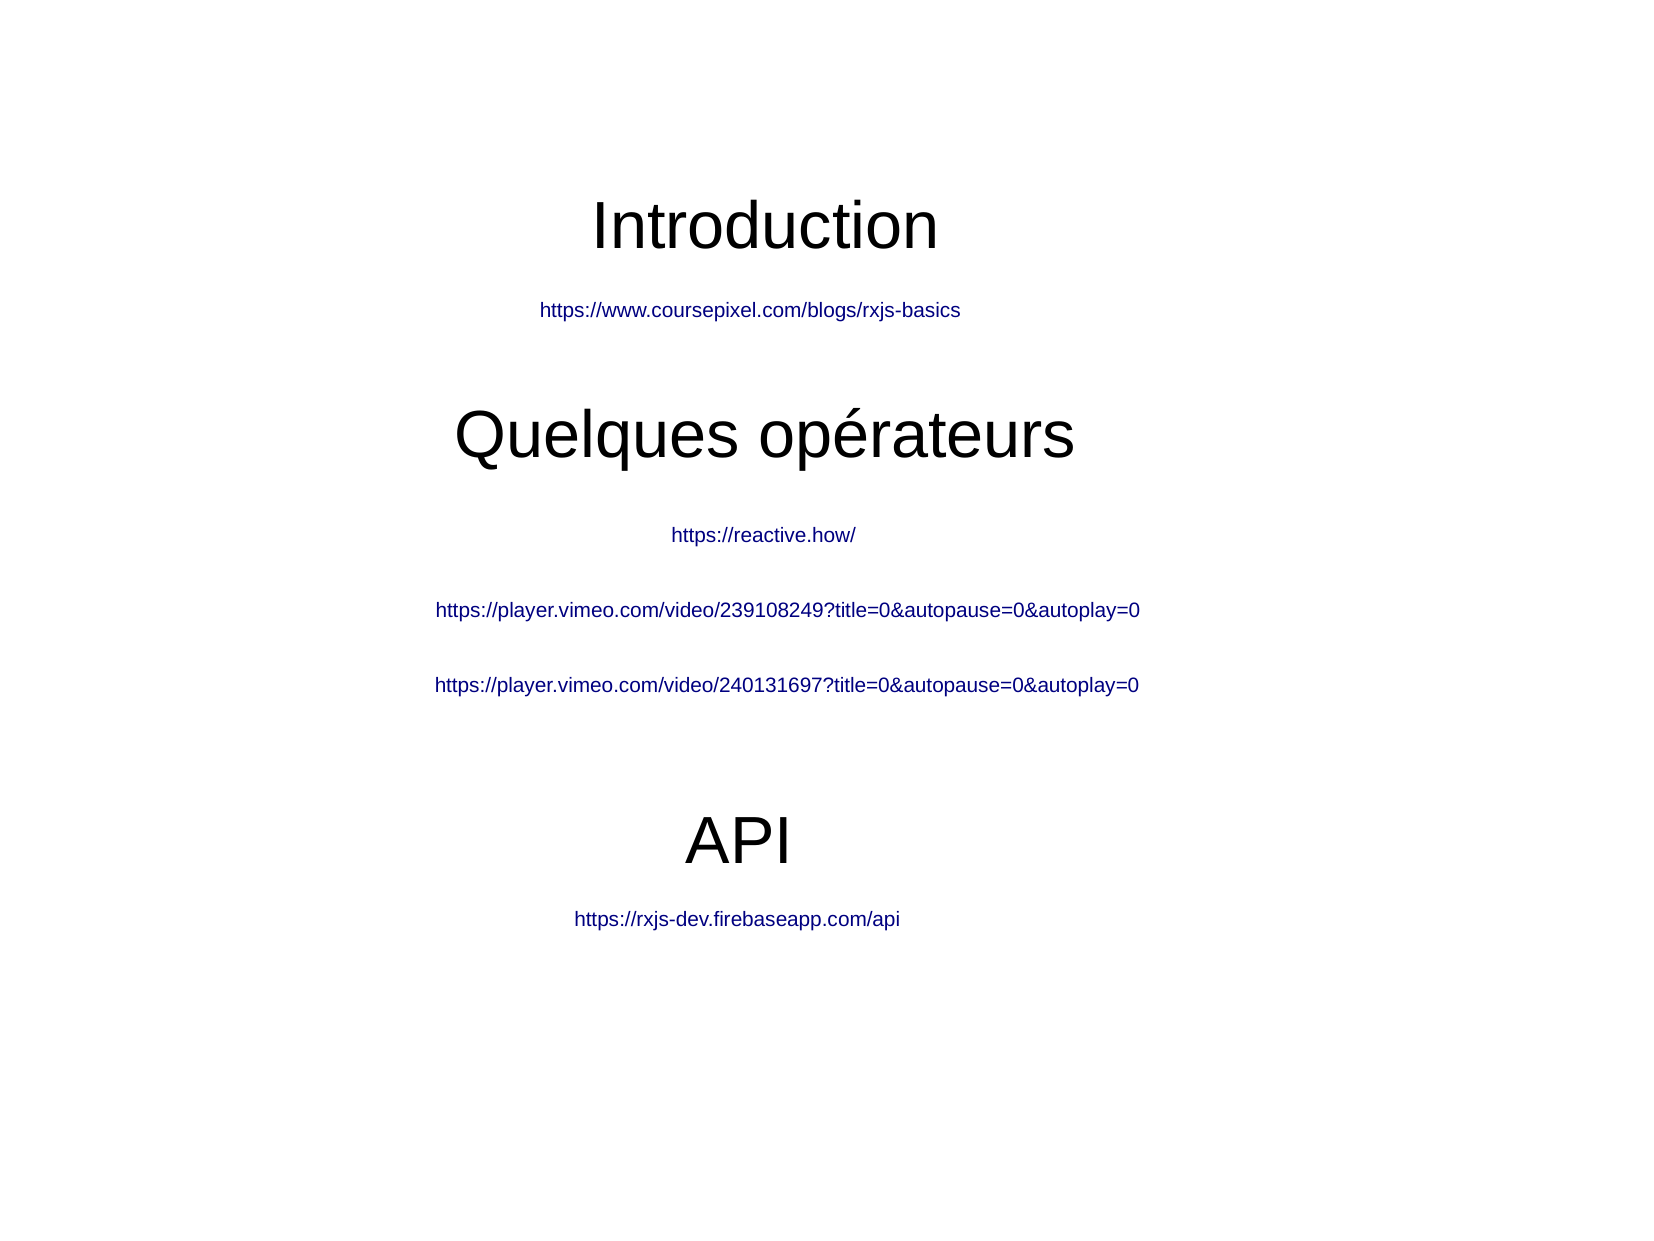

Introduction
https://www.coursepixel.com/blogs/rxjs-basics
Quelques opérateurs
https://reactive.how/
https://player.vimeo.com/video/239108249?title=0&autopause=0&autoplay=0
https://player.vimeo.com/video/240131697?title=0&autopause=0&autoplay=0
API
https://rxjs-dev.firebaseapp.com/api